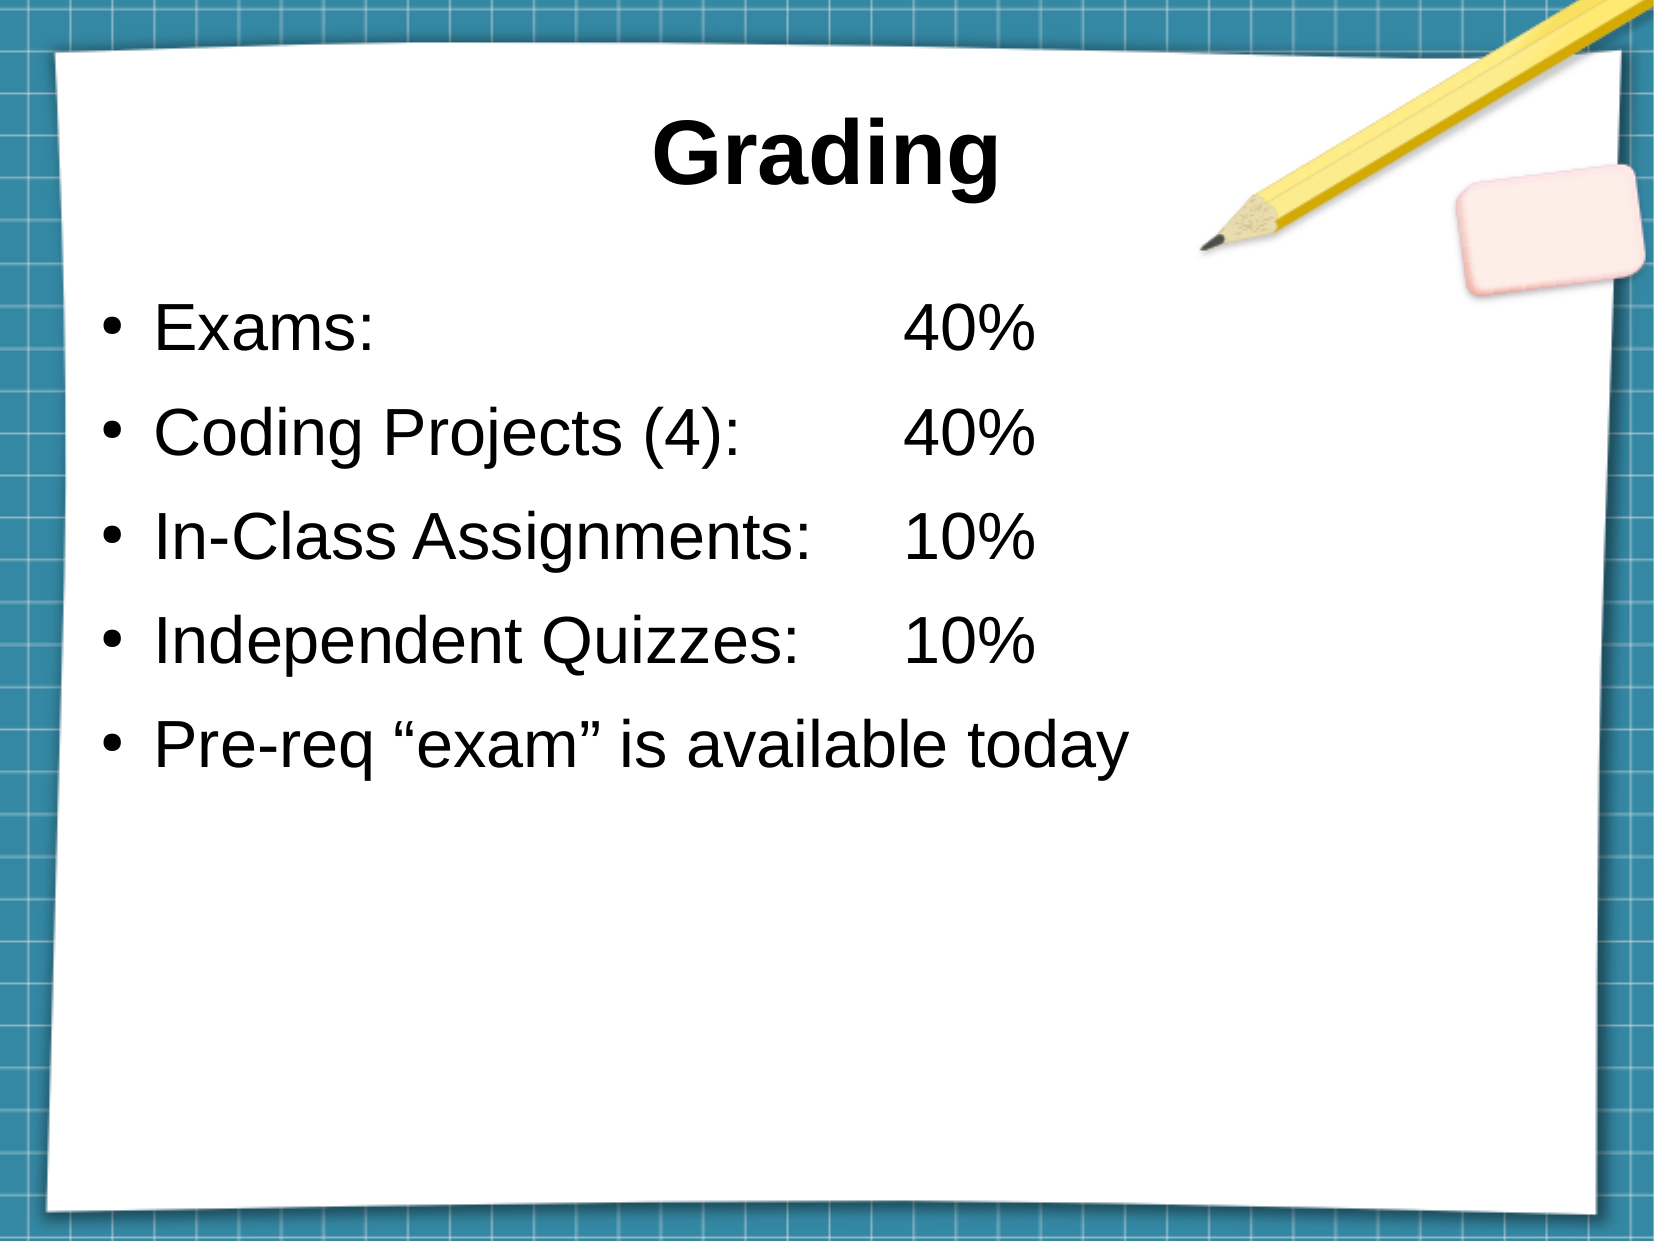

# Grading
Exams: 							40%
Coding Projects (4): 		40%
In-Class Assignments:		10%
Independent Quizzes:		10%
Pre-req “exam” is available today